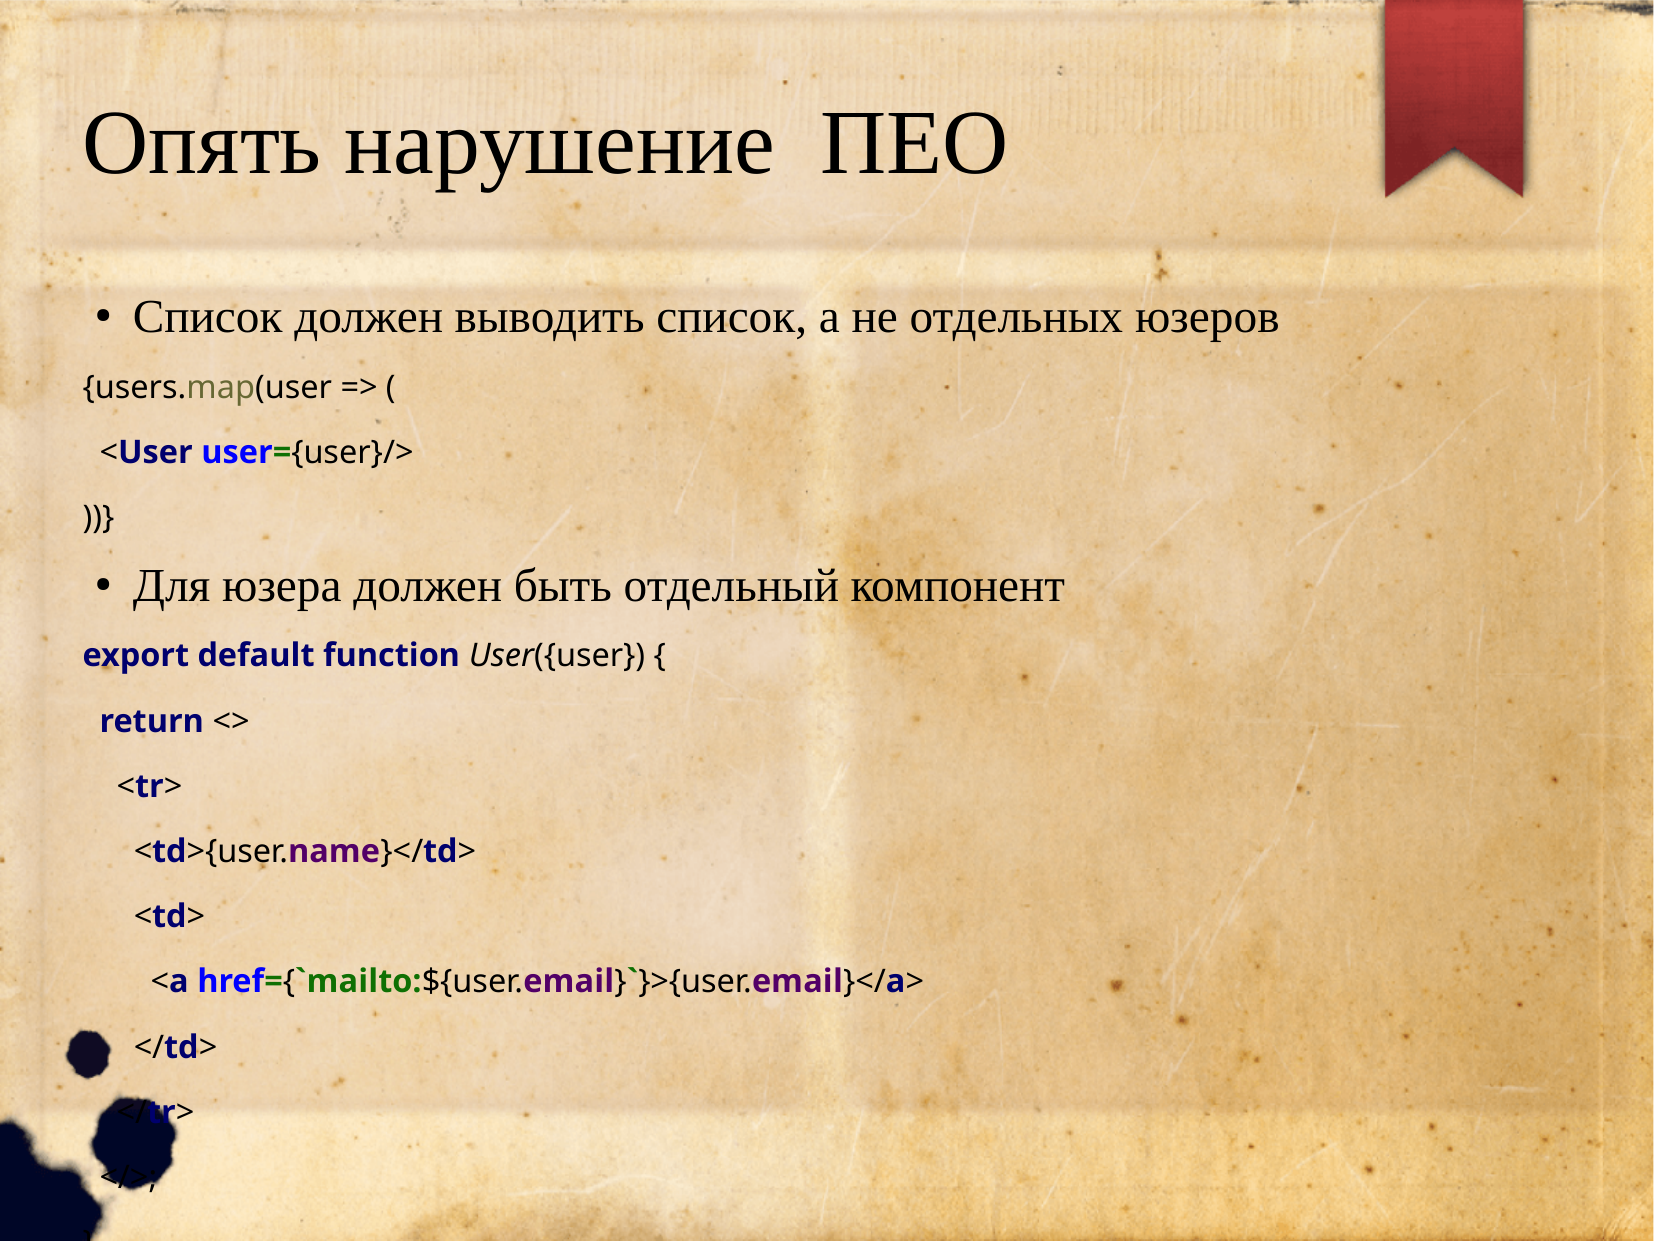

# Опять нарушение ПЕО
Список должен выводить список, а не отдельных юзеров
{users.map(user => (
 <User user={user}/>
))}
Для юзера должен быть отдельный компонент
export default function User({user}) {
 return <>
 <tr>
 <td>{user.name}</td>
 <td>
 <a href={`mailto:${user.email}`}>{user.email}</a>
 </td>
 </tr>
 </>;
}